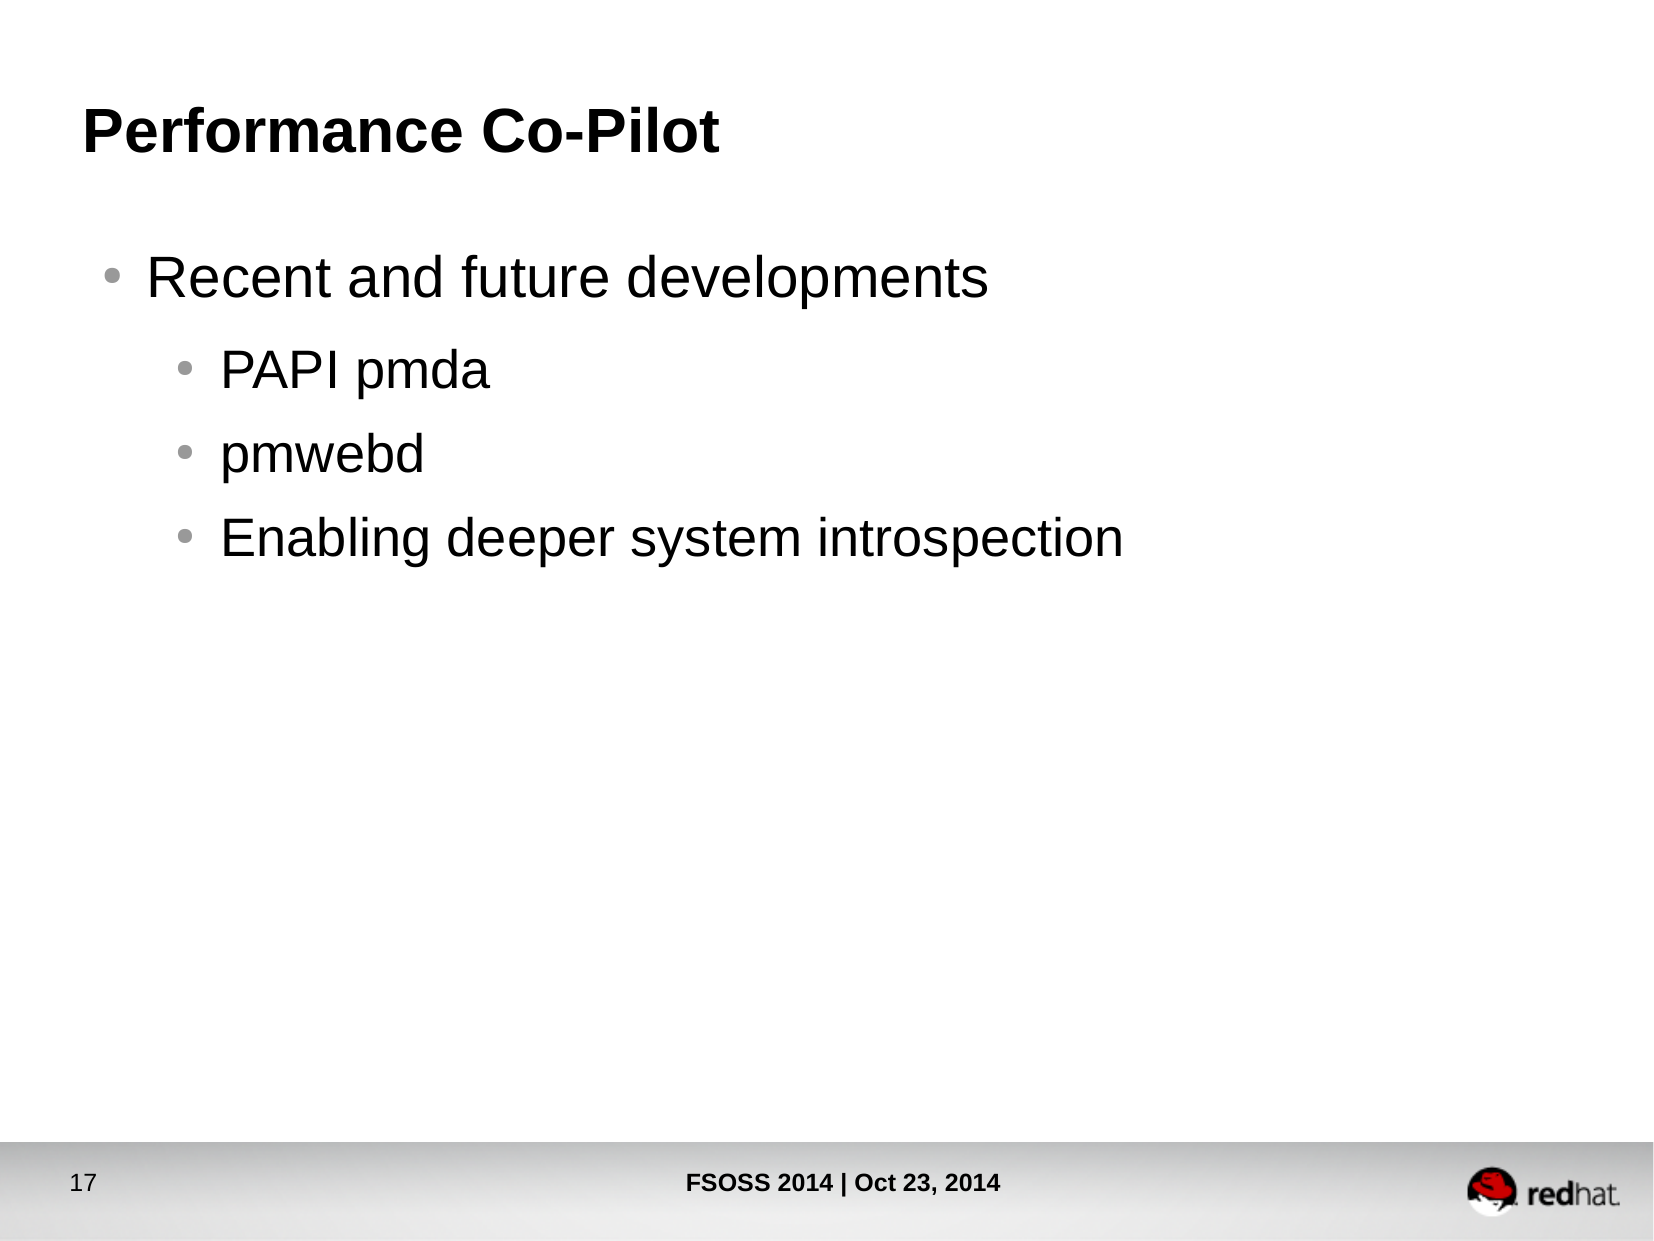

# Performance Co-Pilot
Recent and future developments
PAPI pmda
pmwebd
Enabling deeper system introspection